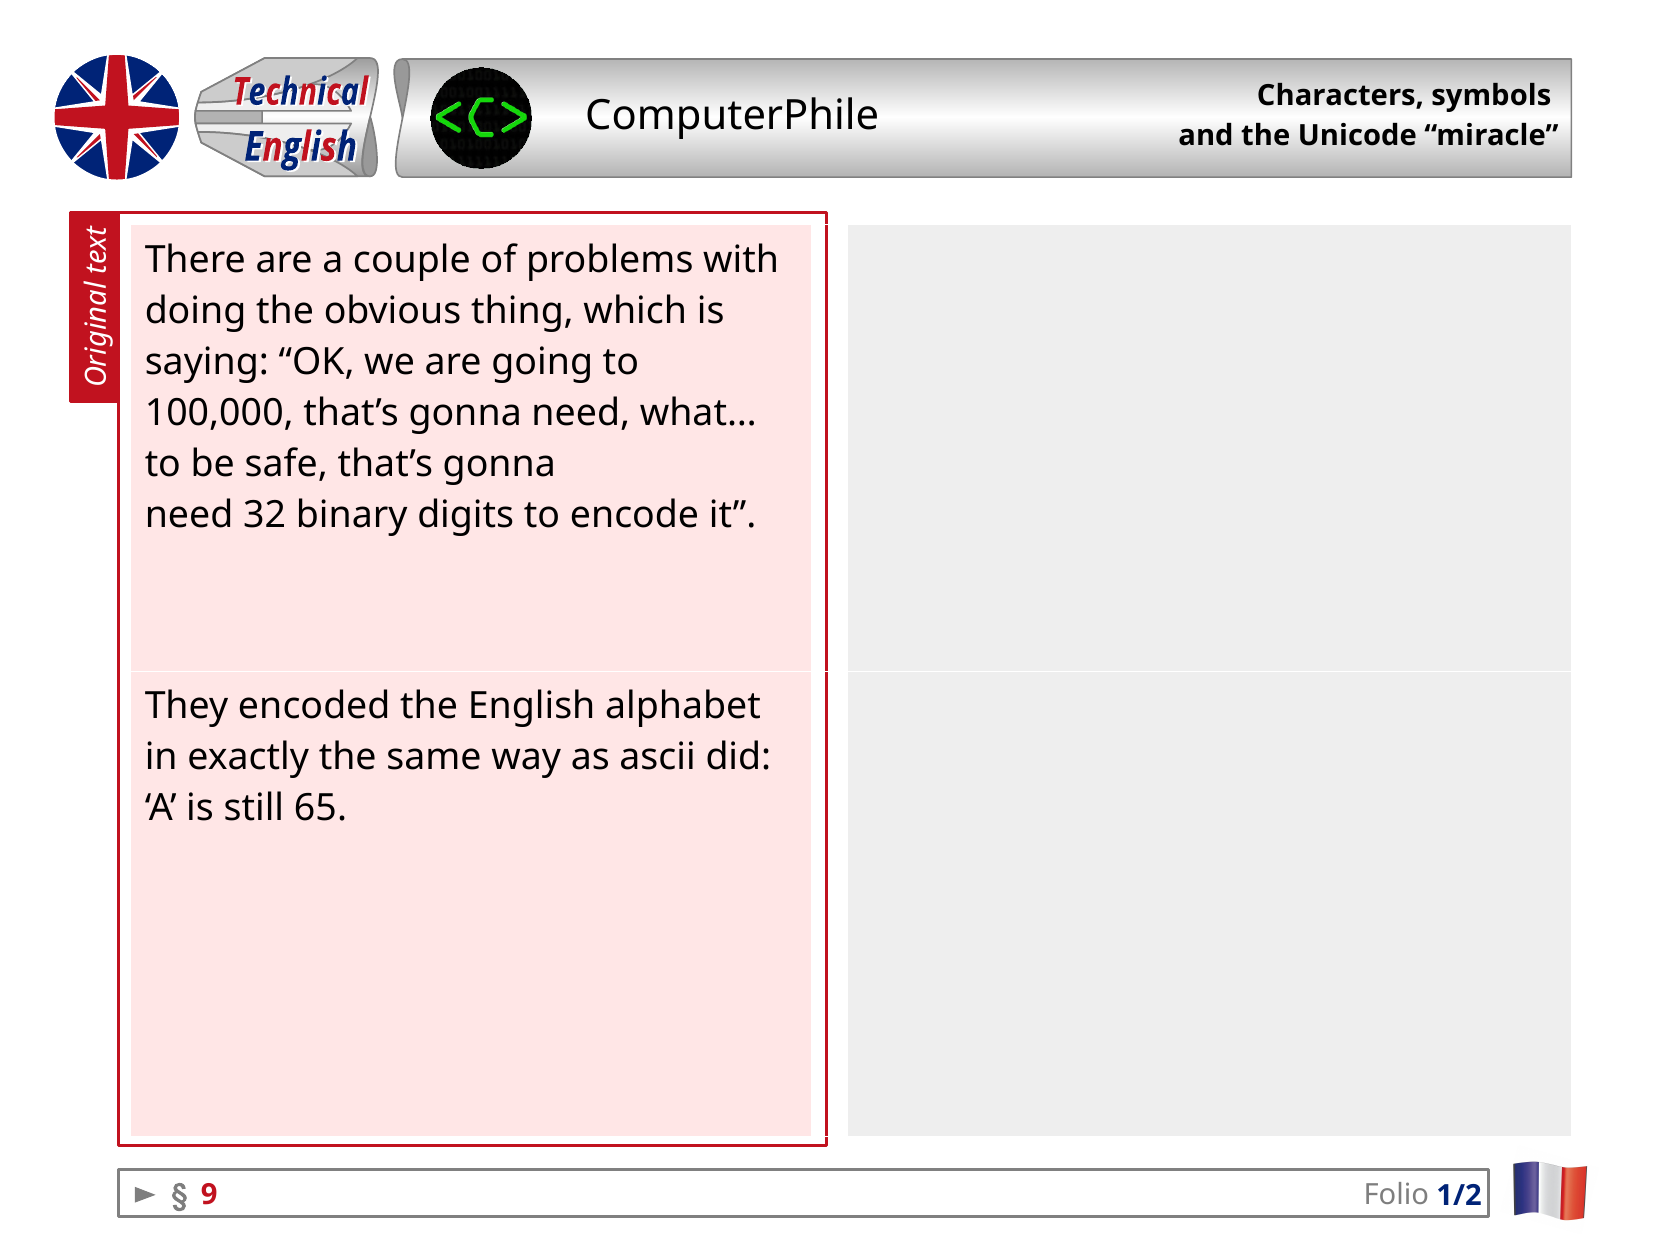

#
| There are a couple of problems with doing the obvious thing, which is saying: “OK, we are going to 100,000, that’s gonna need, what… to be safe, that’s gonna need 32 binary digits to encode it”. | | |
| --- | --- | --- |
| They encoded the English alphabet in exactly the same way as ascii did: ‘A’ is still 65. | | |
9
1/2